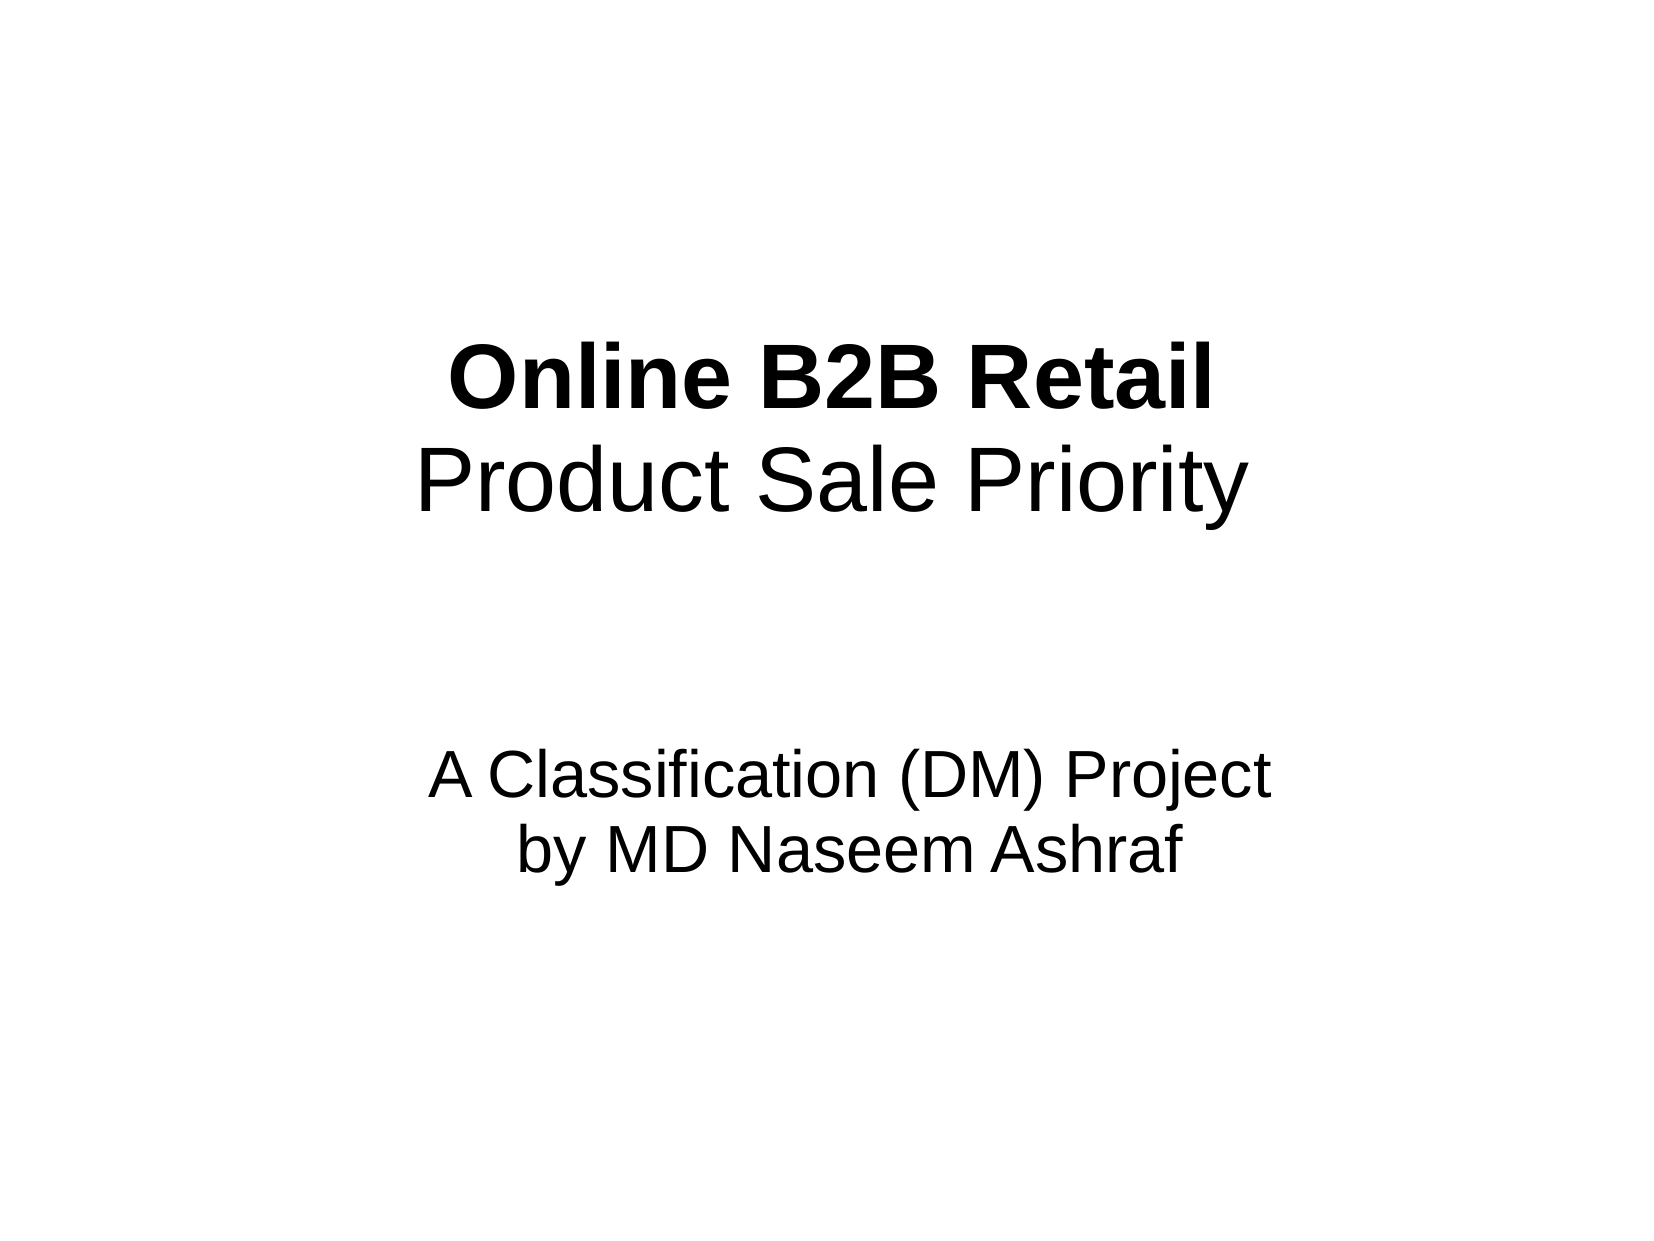

# Online B2B Retail Product Sale Priority
A Classification (DM) Project
by MD Naseem Ashraf